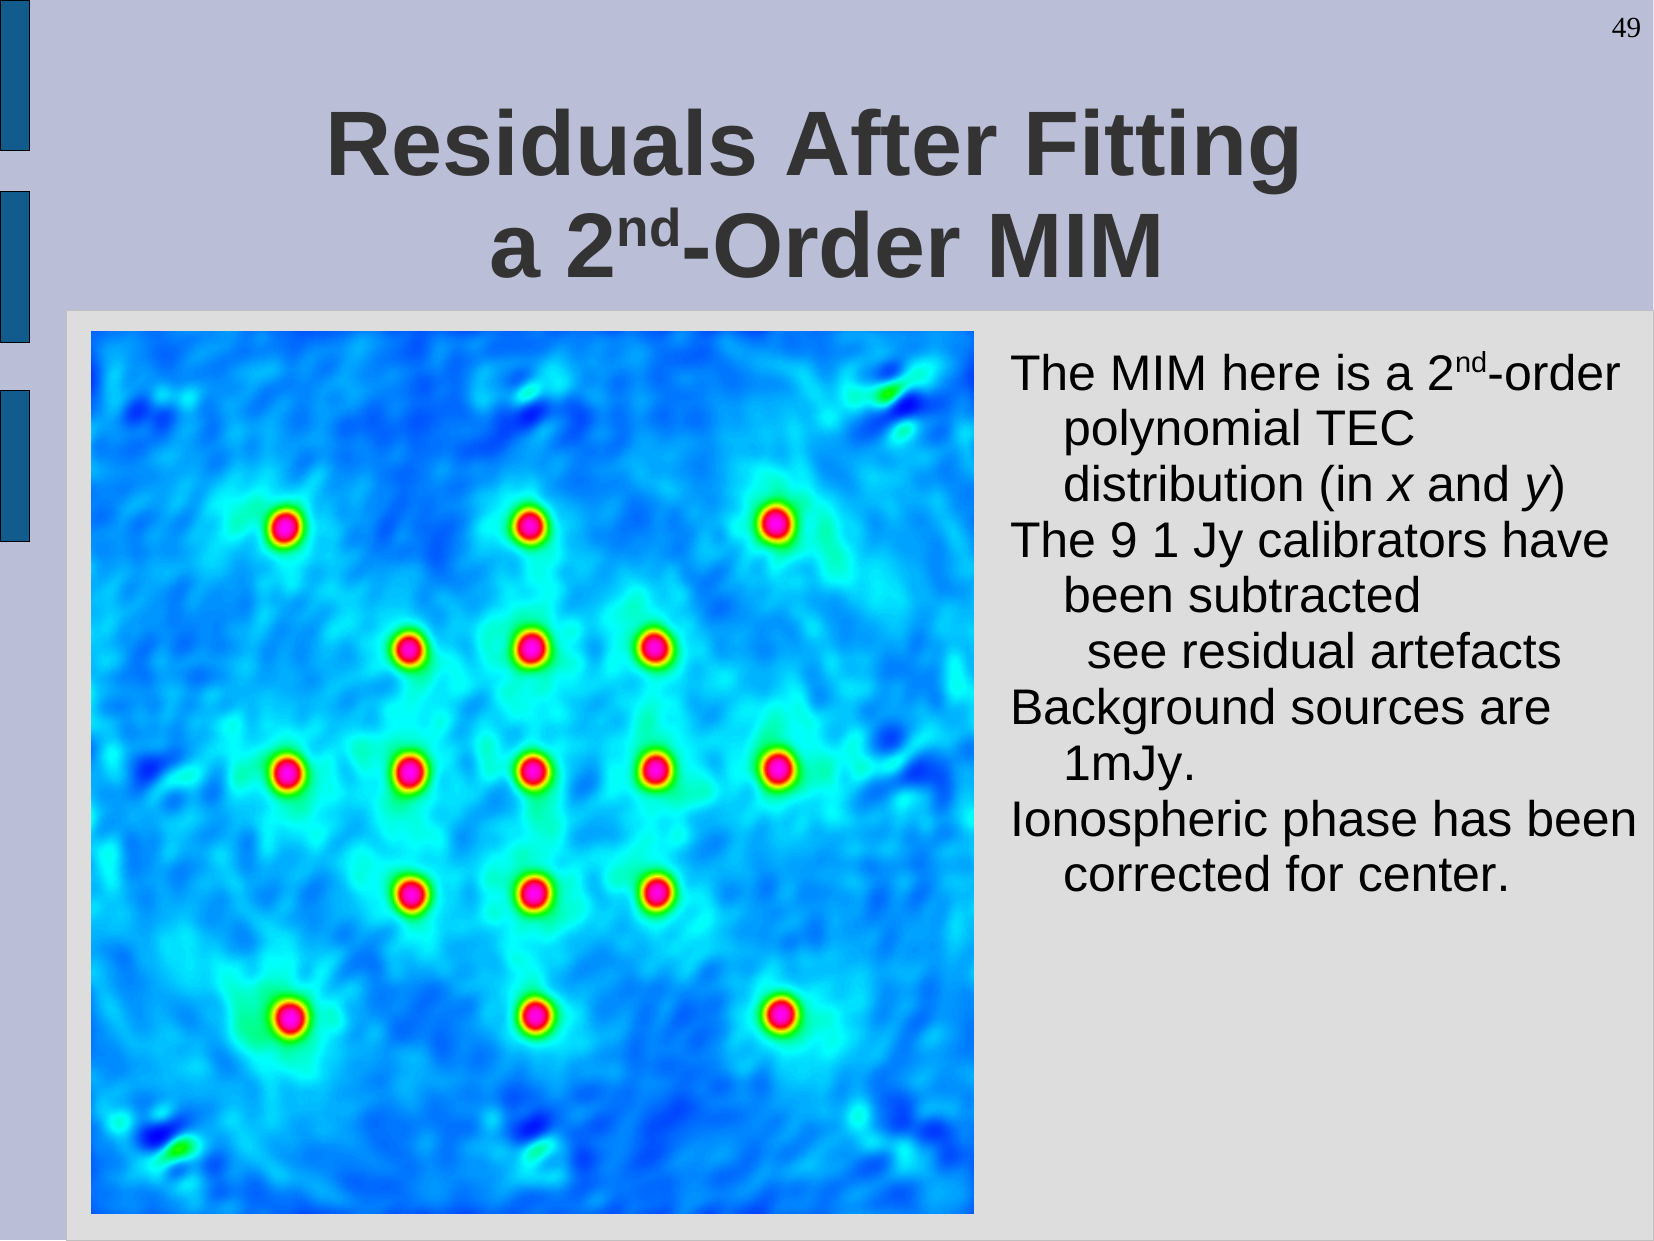

49
# Residuals After Fitting a 2nd-Order MIM
The MIM here is a 2nd-order polynomial TEC distribution (in x and y)
The 9 1 Jy calibrators have been subtracted
see residual artefacts
Background sources are 1mJy.
Ionospheric phase has been corrected for center.